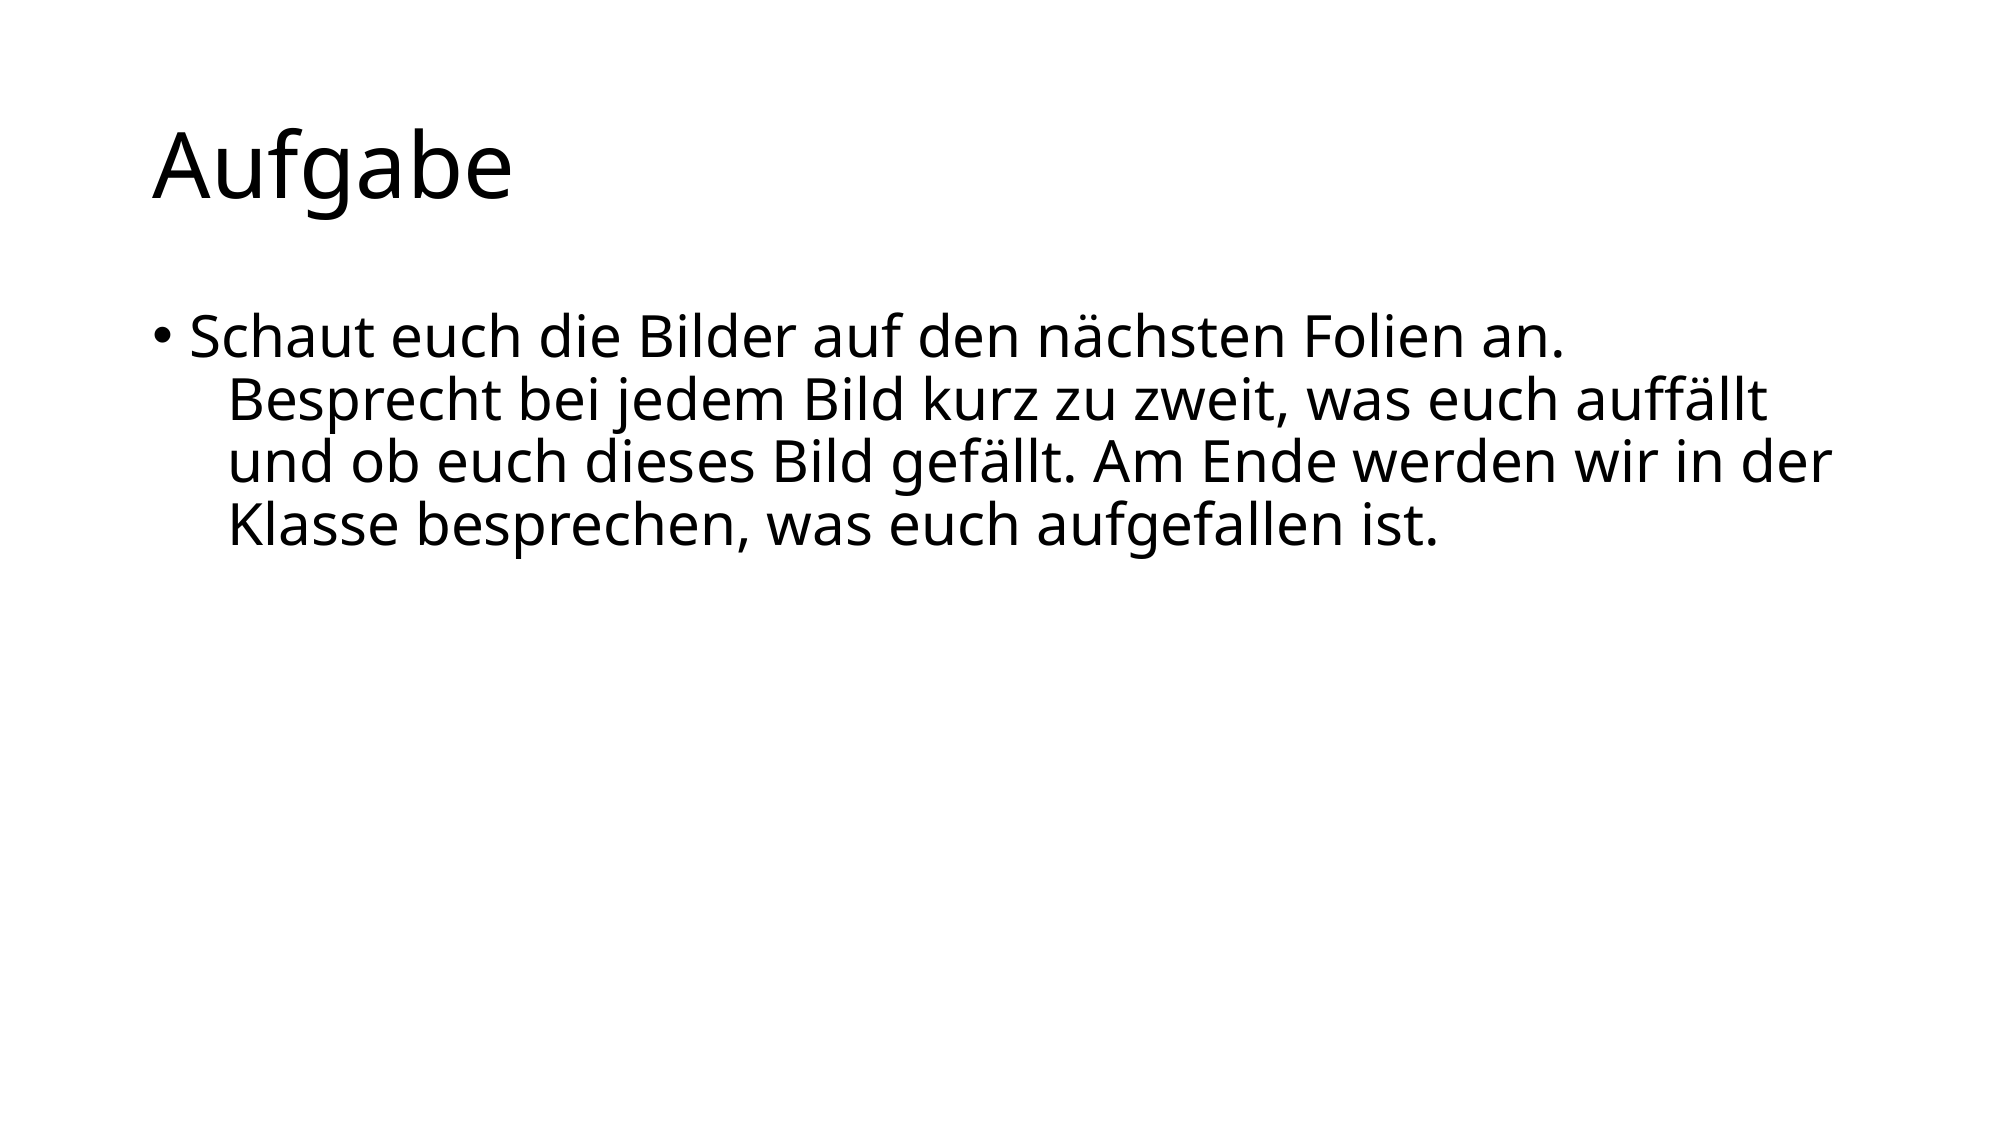

# Aufgabe
Schaut euch die Bilder auf den nächsten Folien an. Besprecht bei jedem Bild kurz zu zweit, was euch auffällt und ob euch dieses Bild gefällt. Am Ende werden wir in der Klasse besprechen, was euch aufgefallen ist.